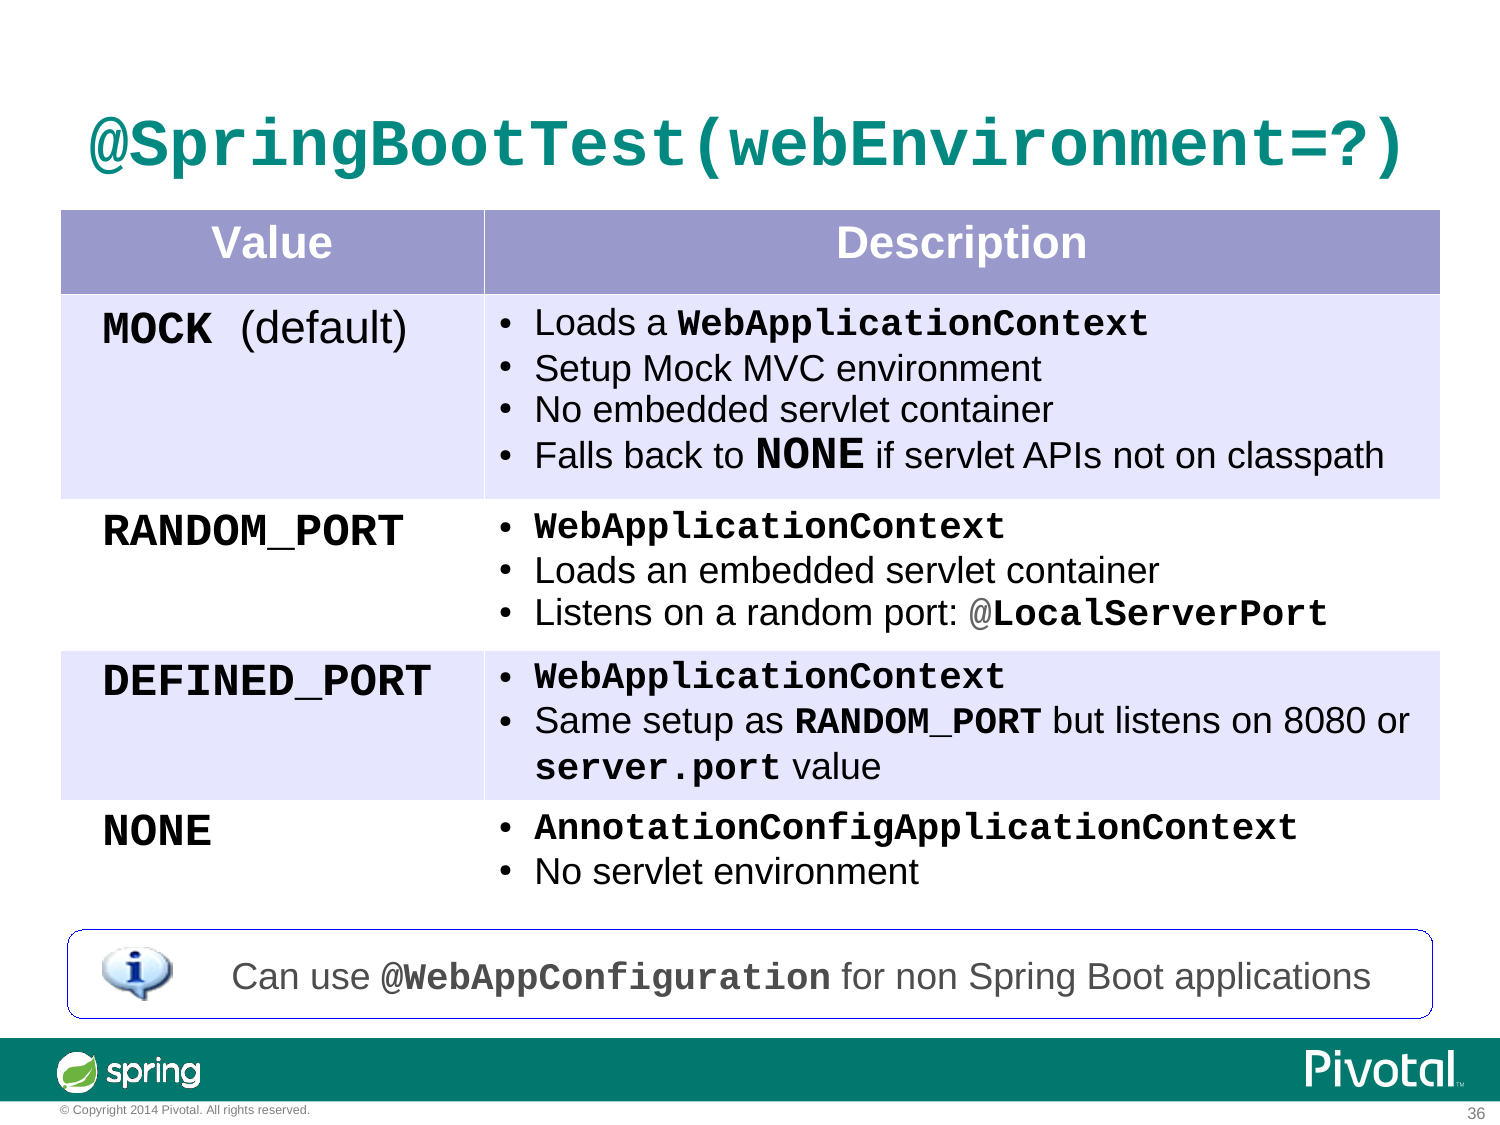

# @SpringBootTest(webEnvironment=?)
| Value | Description |
| --- | --- |
| MOCK (default) | Loads a WebApplicationContext Setup Mock MVC environment No embedded servlet container Falls back to NONE if servlet APIs not on classpath |
| RANDOM\_PORT | WebApplicationContext Loads an embedded servlet container Listens on a random port: @LocalServerPort |
| DEFINED\_PORT | WebApplicationContext Same setup as RANDOM\_PORT but listens on 8080 or server.port value |
| NONE | AnnotationConfigApplicationContext No servlet environment |
Can use @WebAppConfiguration for non Spring Boot applications